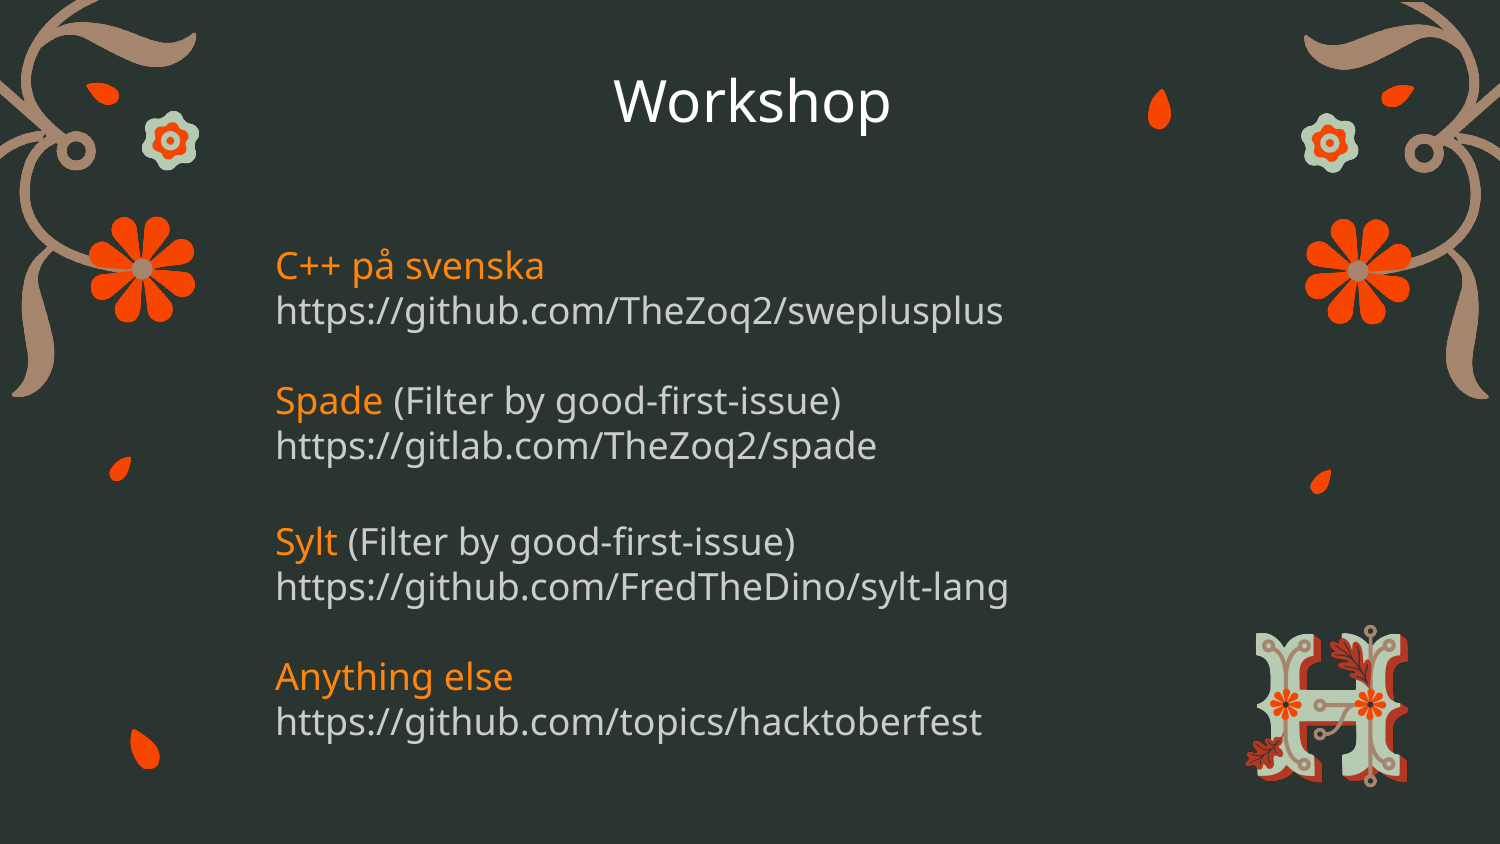

Workshop
C++ på svenska https://github.com/TheZoq2/sweplusplus
Spade (Filter by good-first-issue)
https://gitlab.com/TheZoq2/spade
Sylt (Filter by good-first-issue)
https://github.com/FredTheDino/sylt-lang
Anything else
https://github.com/topics/hacktoberfest